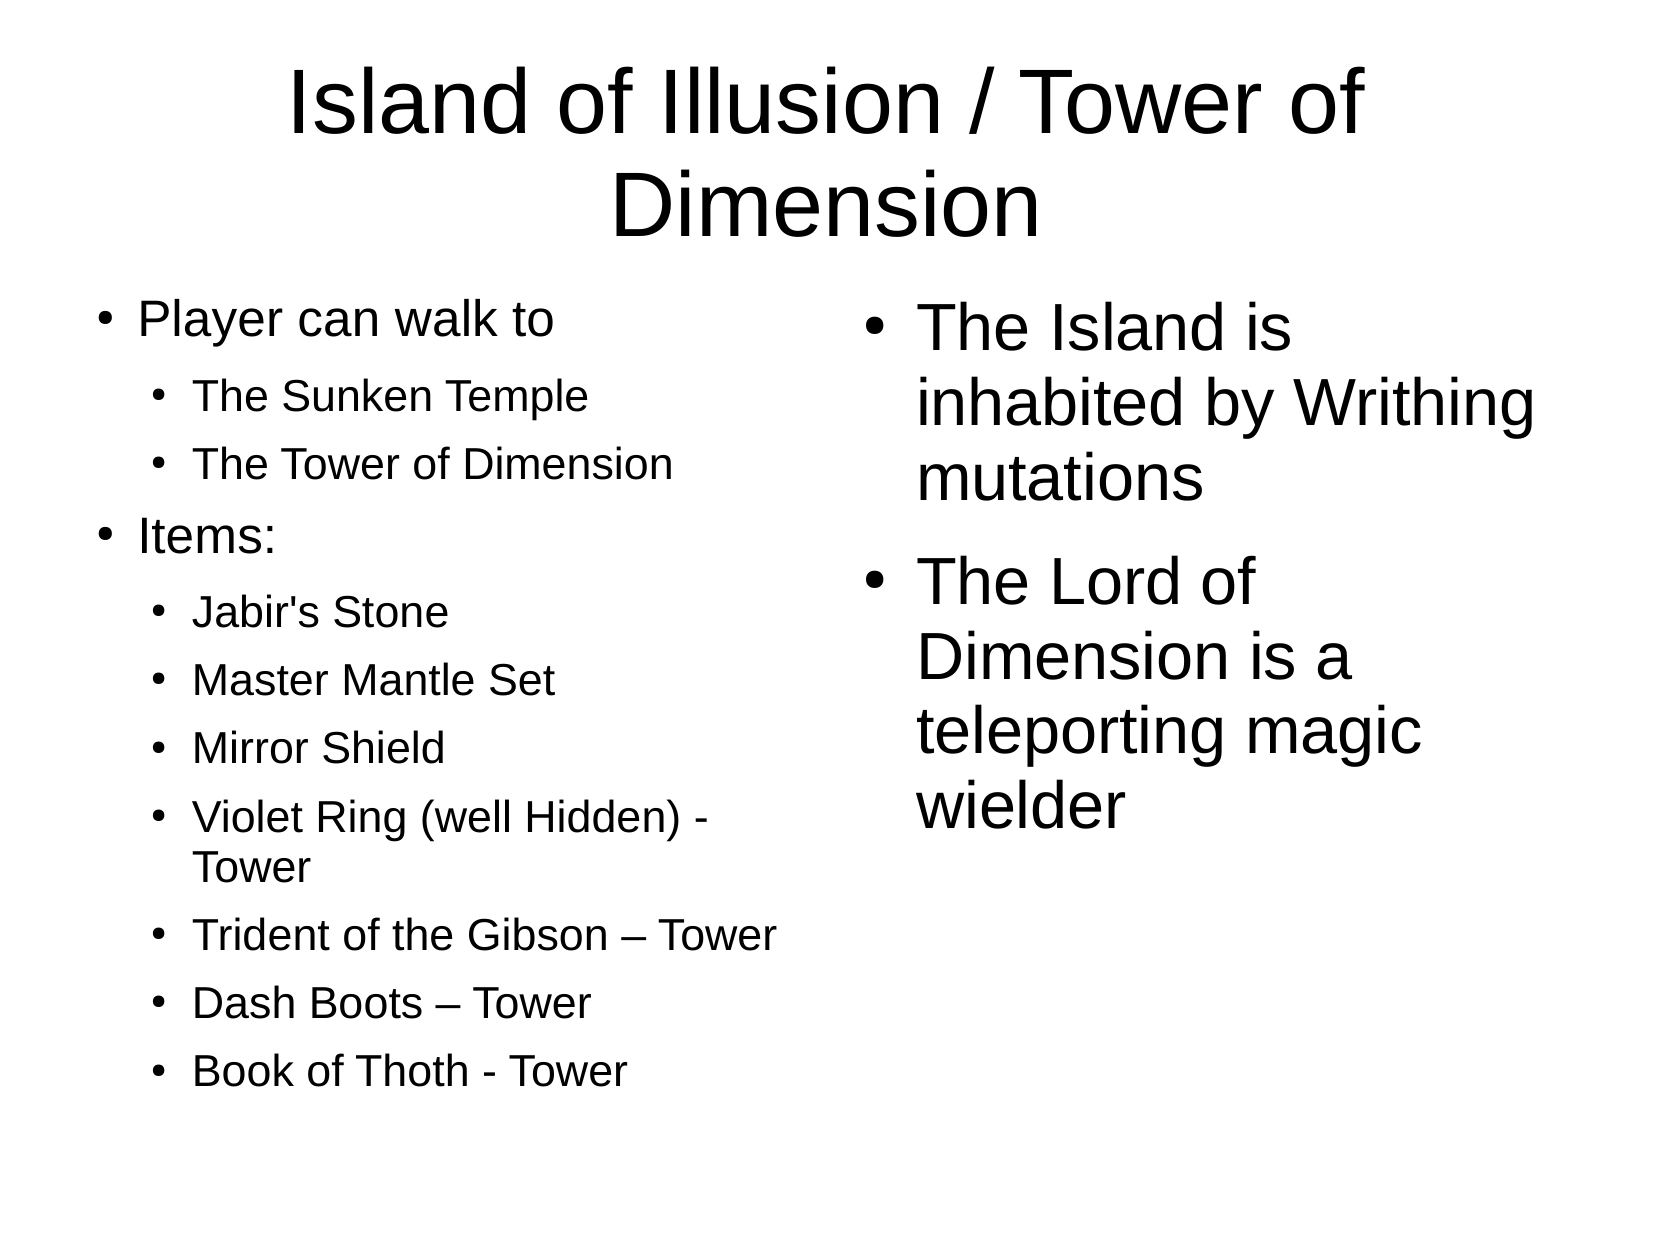

# Island of Illusion / Tower of Dimension
Player can walk to
The Sunken Temple
The Tower of Dimension
Items:
Jabir's Stone
Master Mantle Set
Mirror Shield
Violet Ring (well Hidden) - Tower
Trident of the Gibson – Tower
Dash Boots – Tower
Book of Thoth - Tower
The Island is inhabited by Writhing mutations
The Lord of Dimension is a teleporting magic wielder